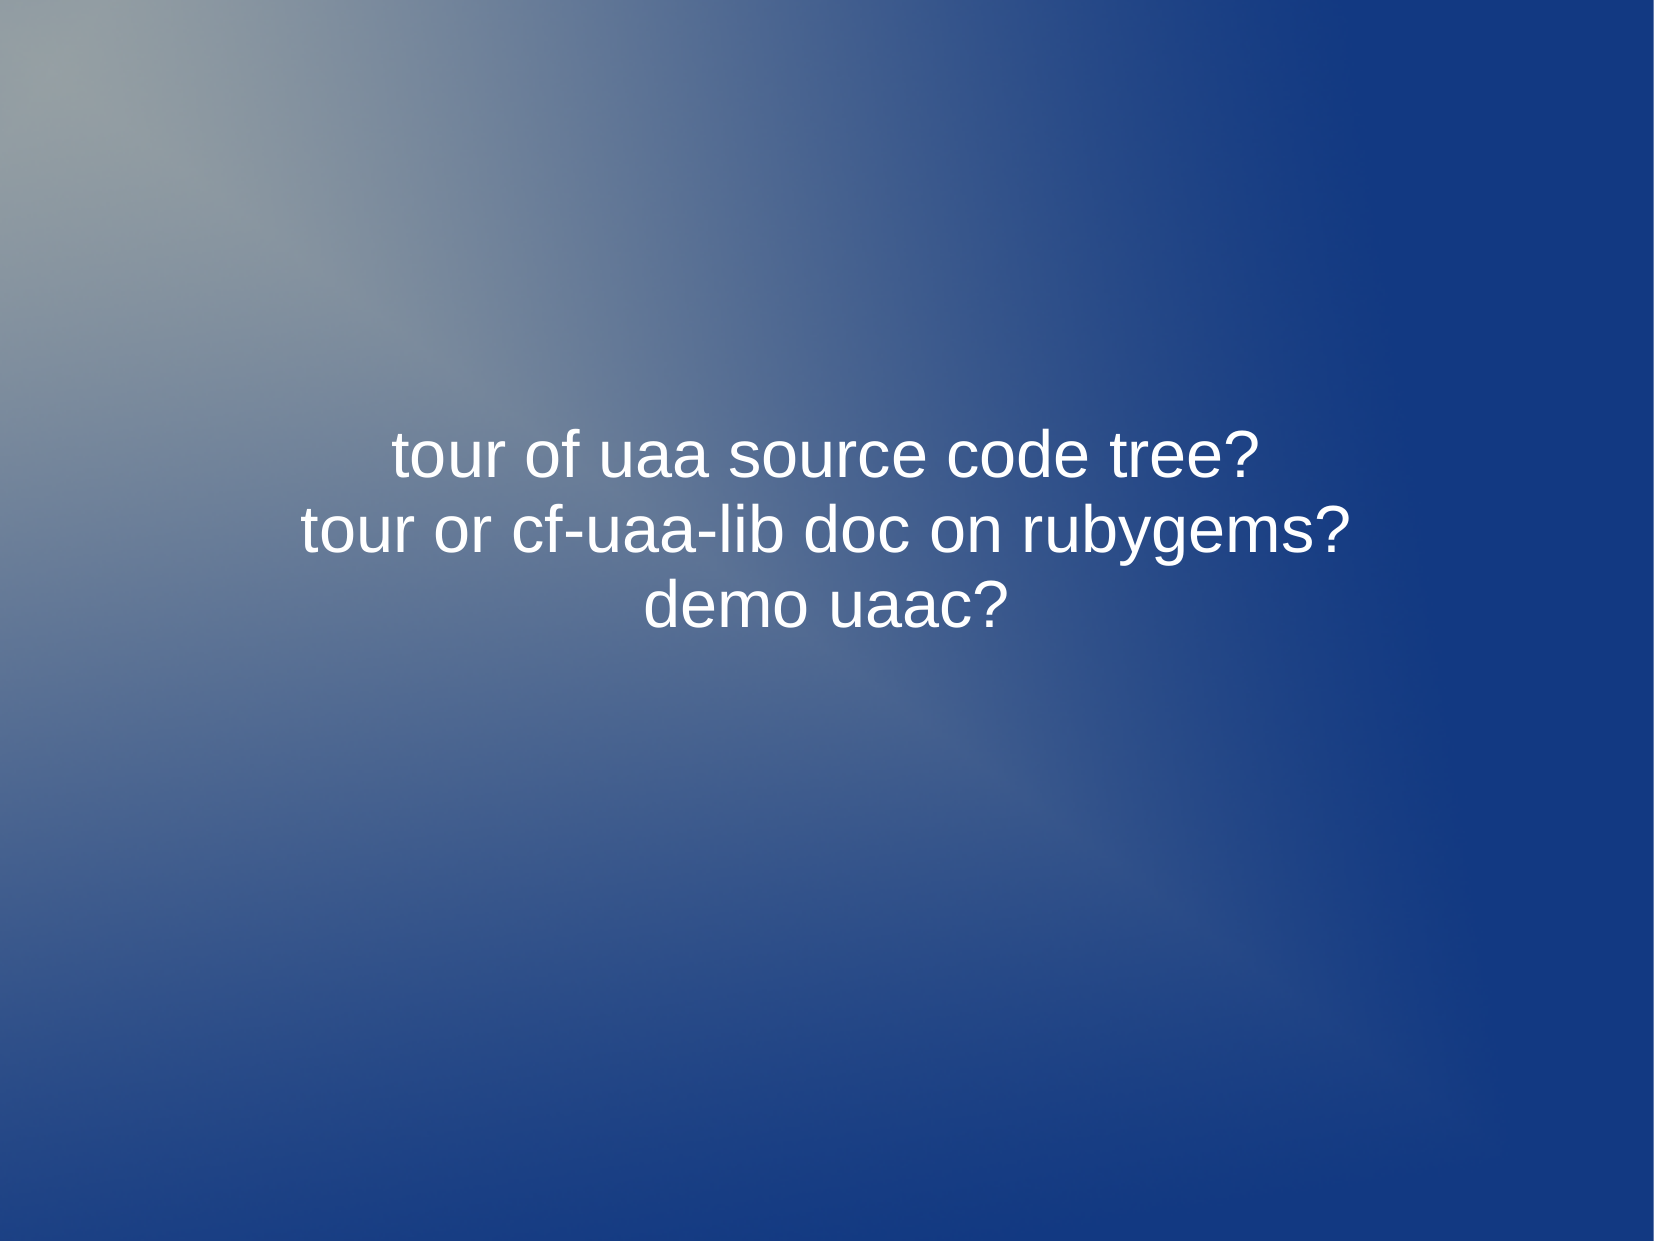

# tour of uaa source code tree?
tour or cf-uaa-lib doc on rubygems?
demo uaac?